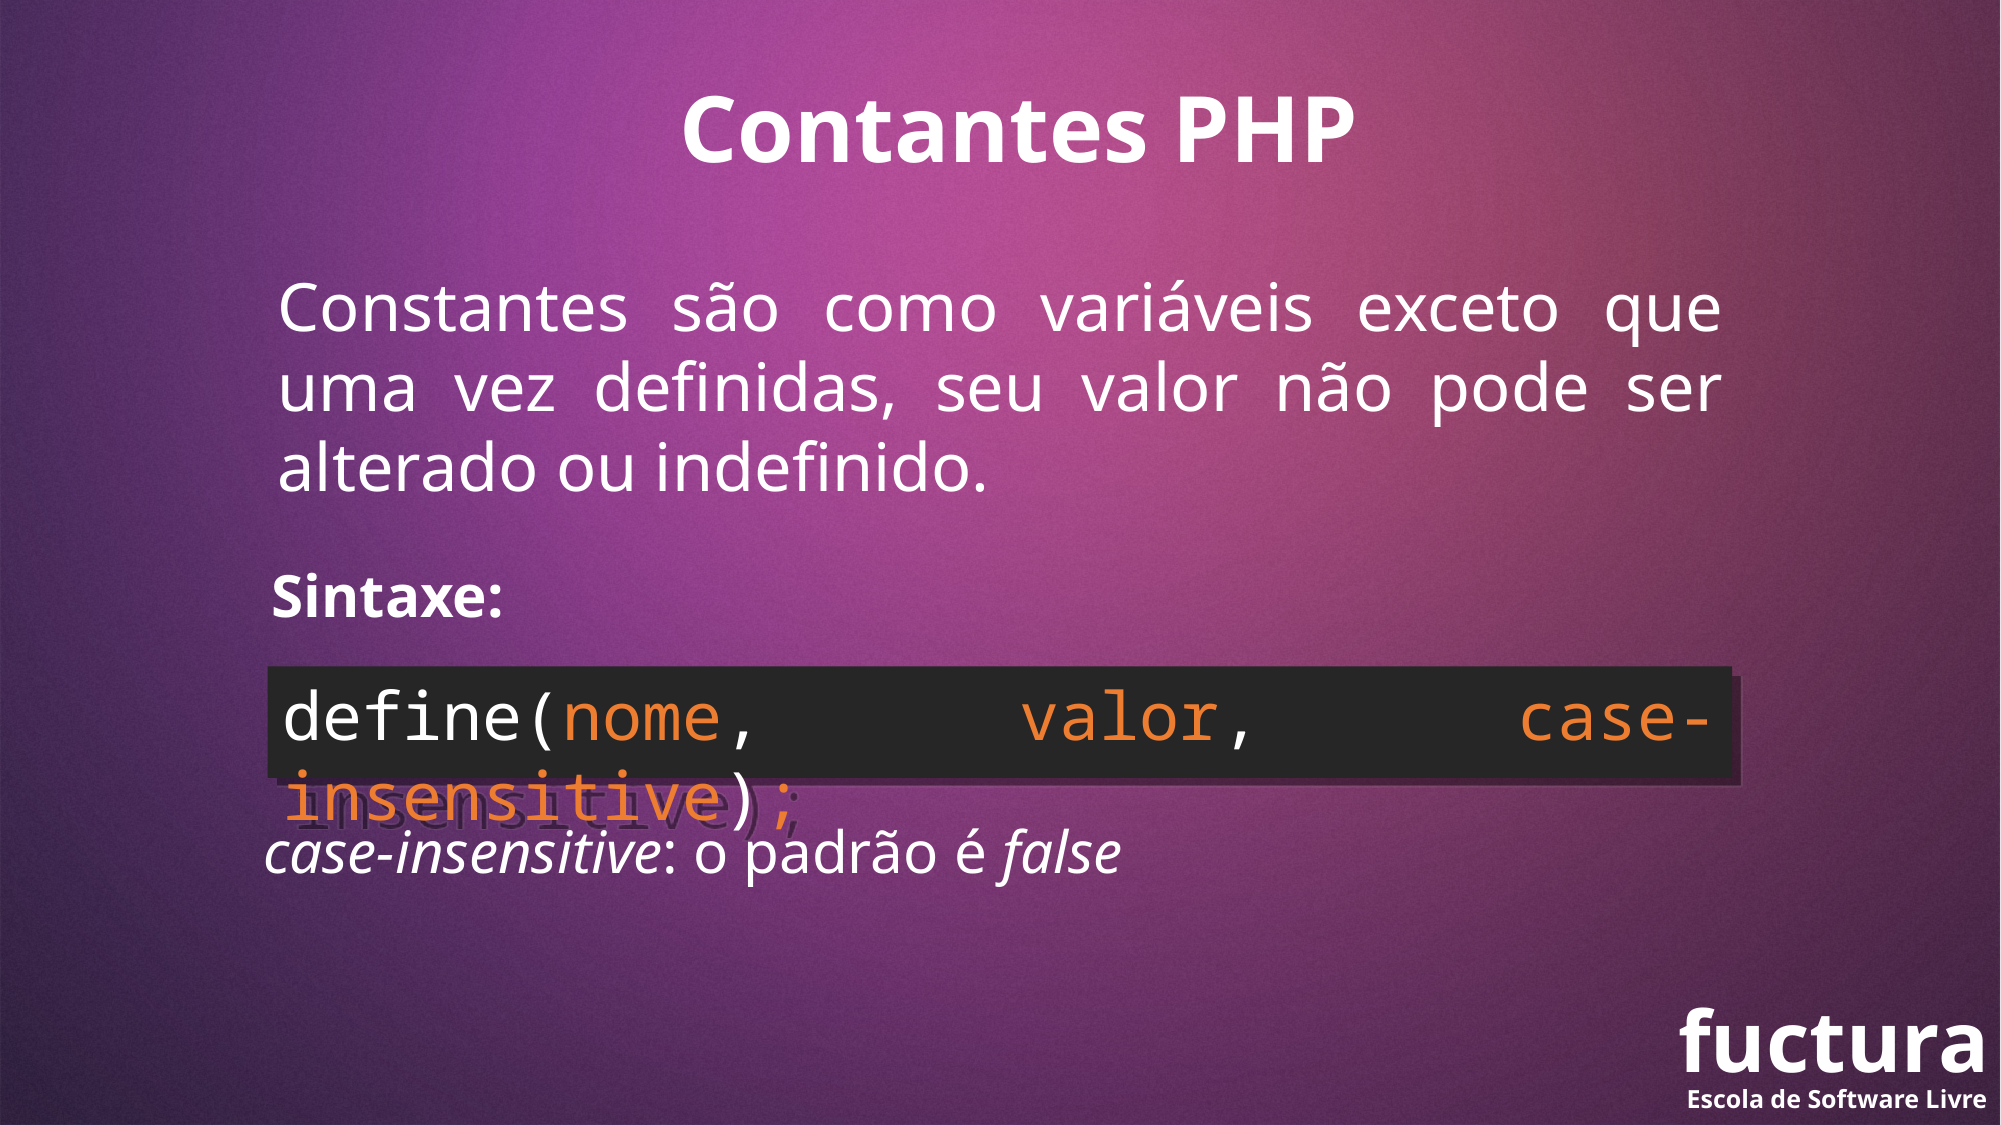

Contantes PHP
Constantes são como variáveis exceto que uma vez definidas, seu valor não pode ser alterado ou indefinido.
Sintaxe:
define(nome, valor, case-insensitive);
case-insensitive: o padrão é false
fuctura
Escola de Software Livre